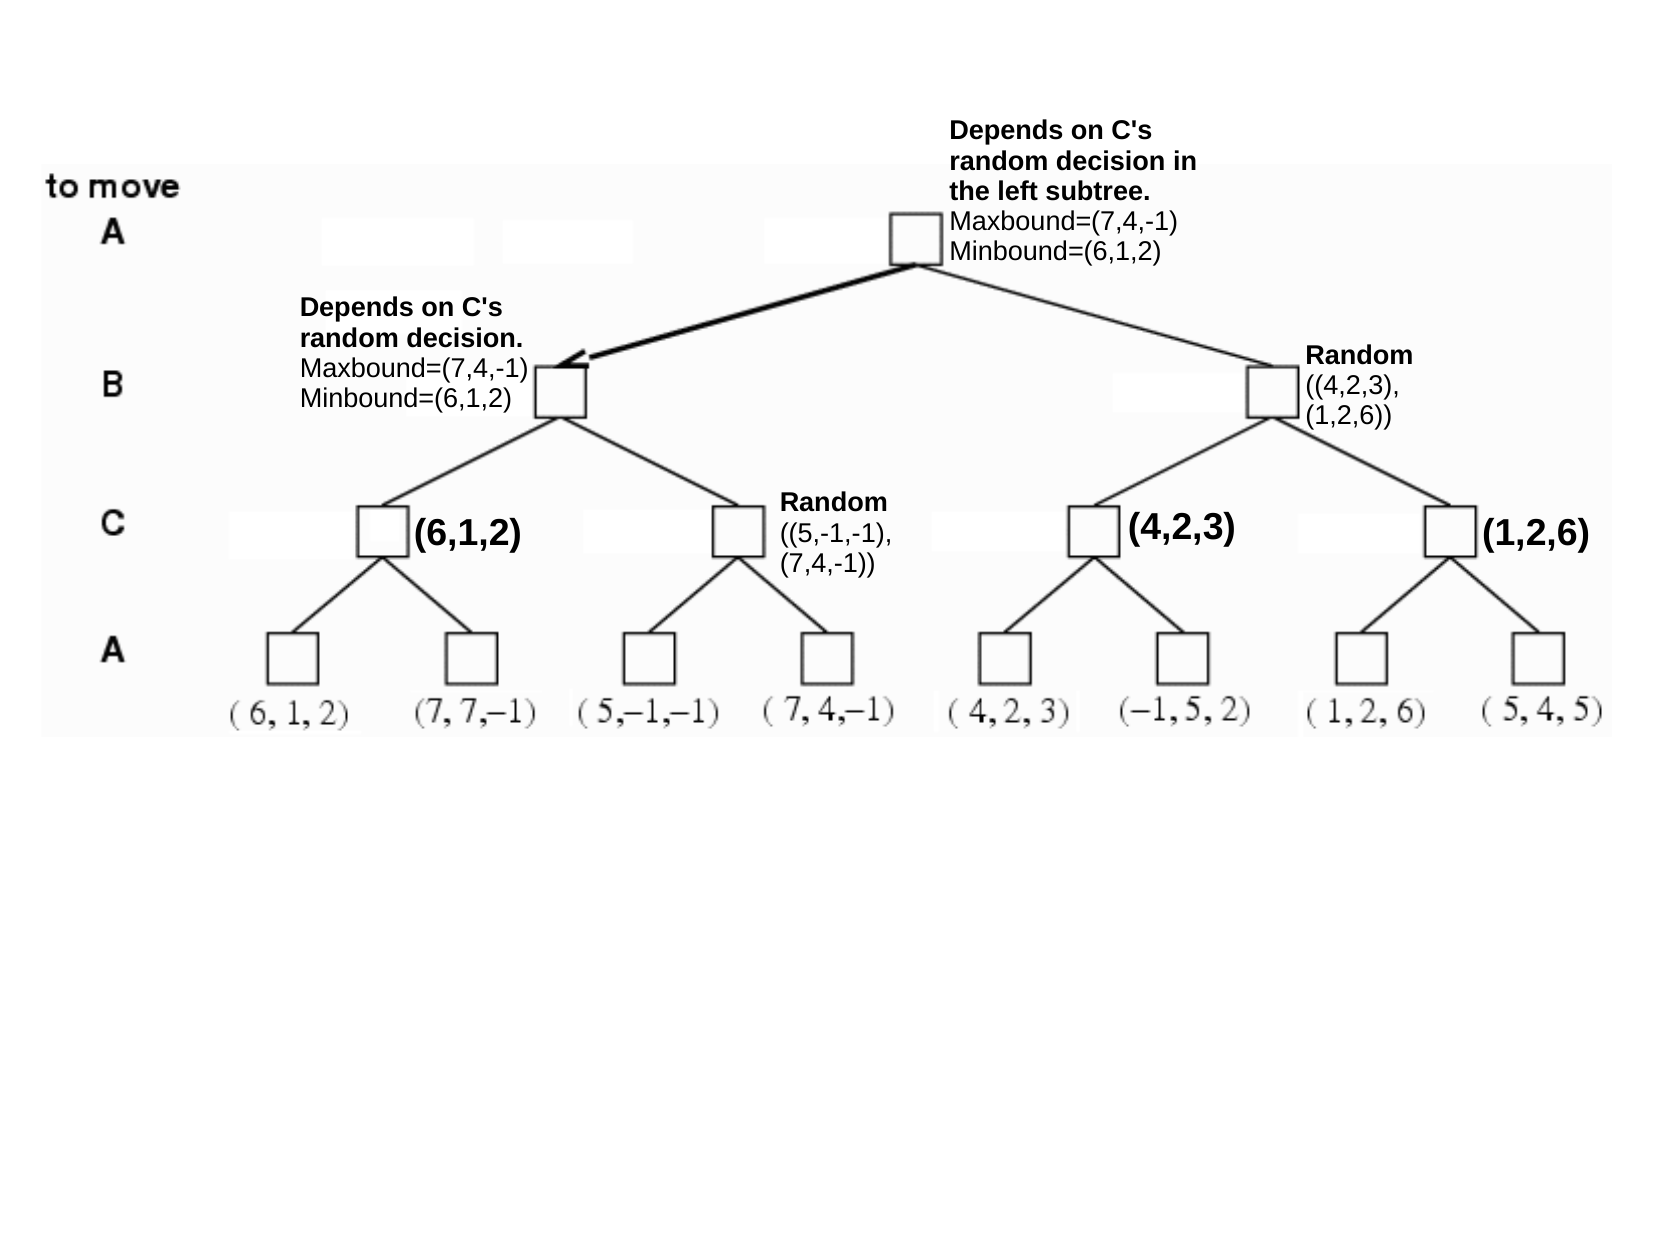

Depends on C's random decision in the left subtree. Maxbound=(7,4,-1)
Minbound=(6,1,2)
Depends on C's random decision. Maxbound=(7,4,-1)
Minbound=(6,1,2)
Random
((4,2,3),
(1,2,6))
Random
((5,-1,-1),
(7,4,-1))
(4,2,3)
(6,1,2)
(1,2,6)